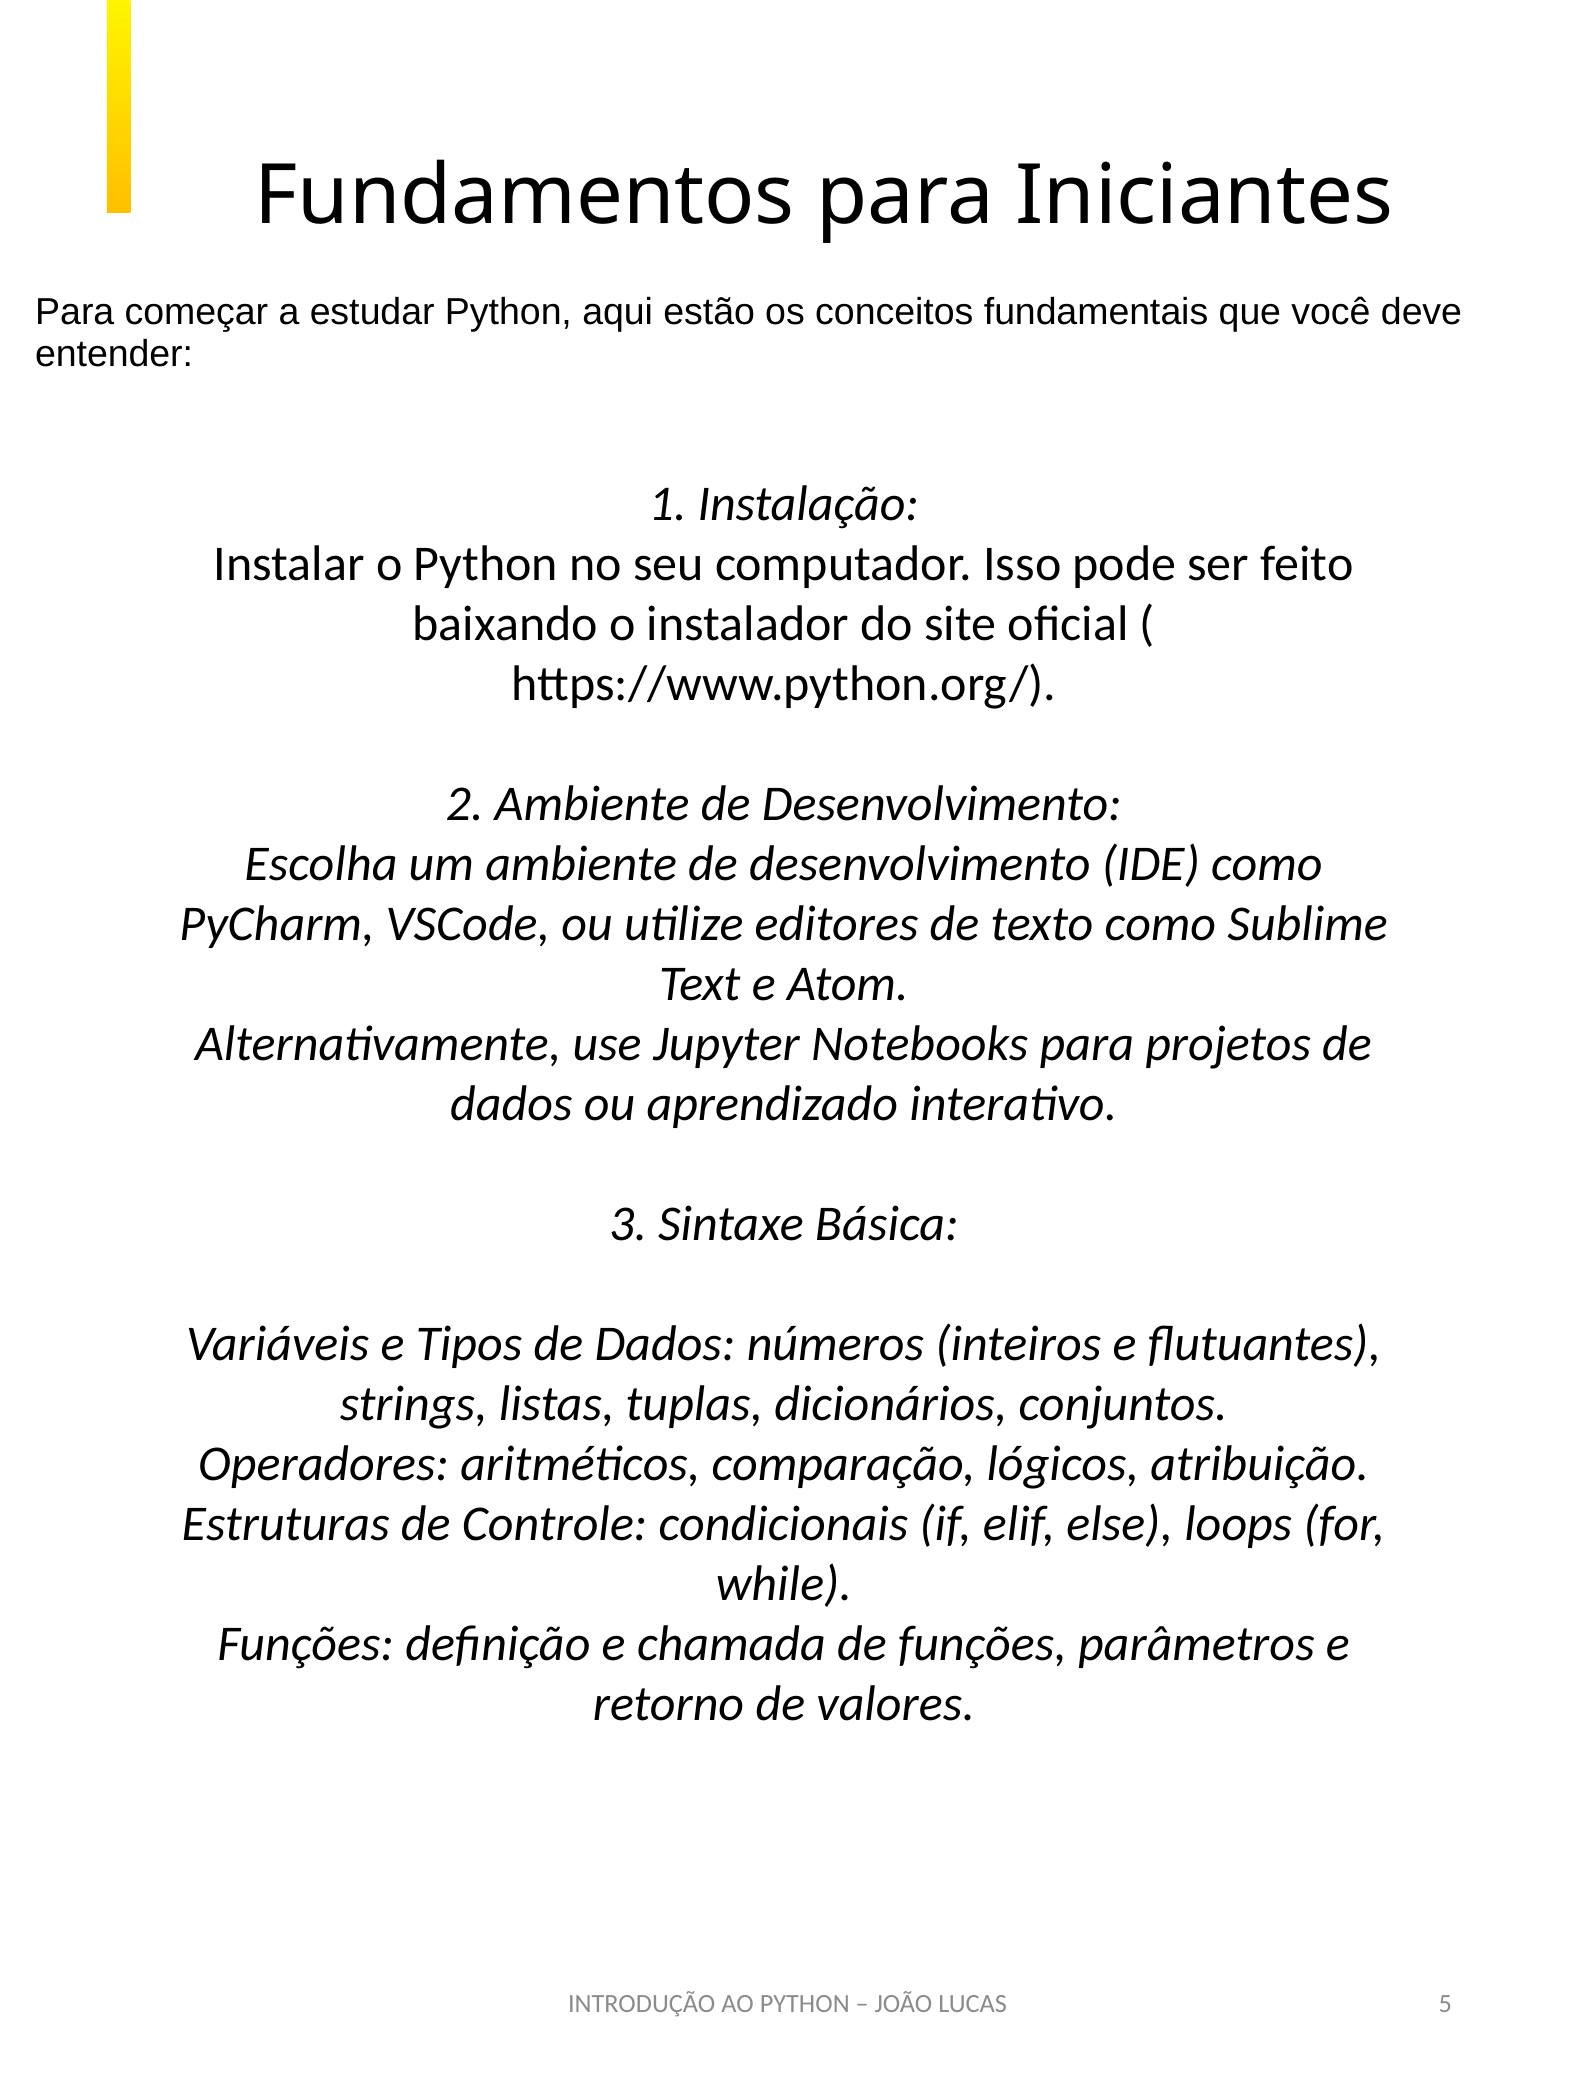

Fundamentos para Iniciantes
Para começar a estudar Python, aqui estão os conceitos fundamentais que você deve entender:
1. Instalação:
Instalar o Python no seu computador. Isso pode ser feito baixando o instalador do site oficial (https://www.python.org/).
2. Ambiente de Desenvolvimento:
Escolha um ambiente de desenvolvimento (IDE) como PyCharm, VSCode, ou utilize editores de texto como Sublime Text e Atom.
Alternativamente, use Jupyter Notebooks para projetos de dados ou aprendizado interativo.
3. Sintaxe Básica:
Variáveis e Tipos de Dados: números (inteiros e flutuantes), strings, listas, tuplas, dicionários, conjuntos.
Operadores: aritméticos, comparação, lógicos, atribuição.
Estruturas de Controle: condicionais (if, elif, else), loops (for, while).
Funções: definição e chamada de funções, parâmetros e retorno de valores.
INTRODUÇÃO AO PYTHON – JOÃO LUCAS